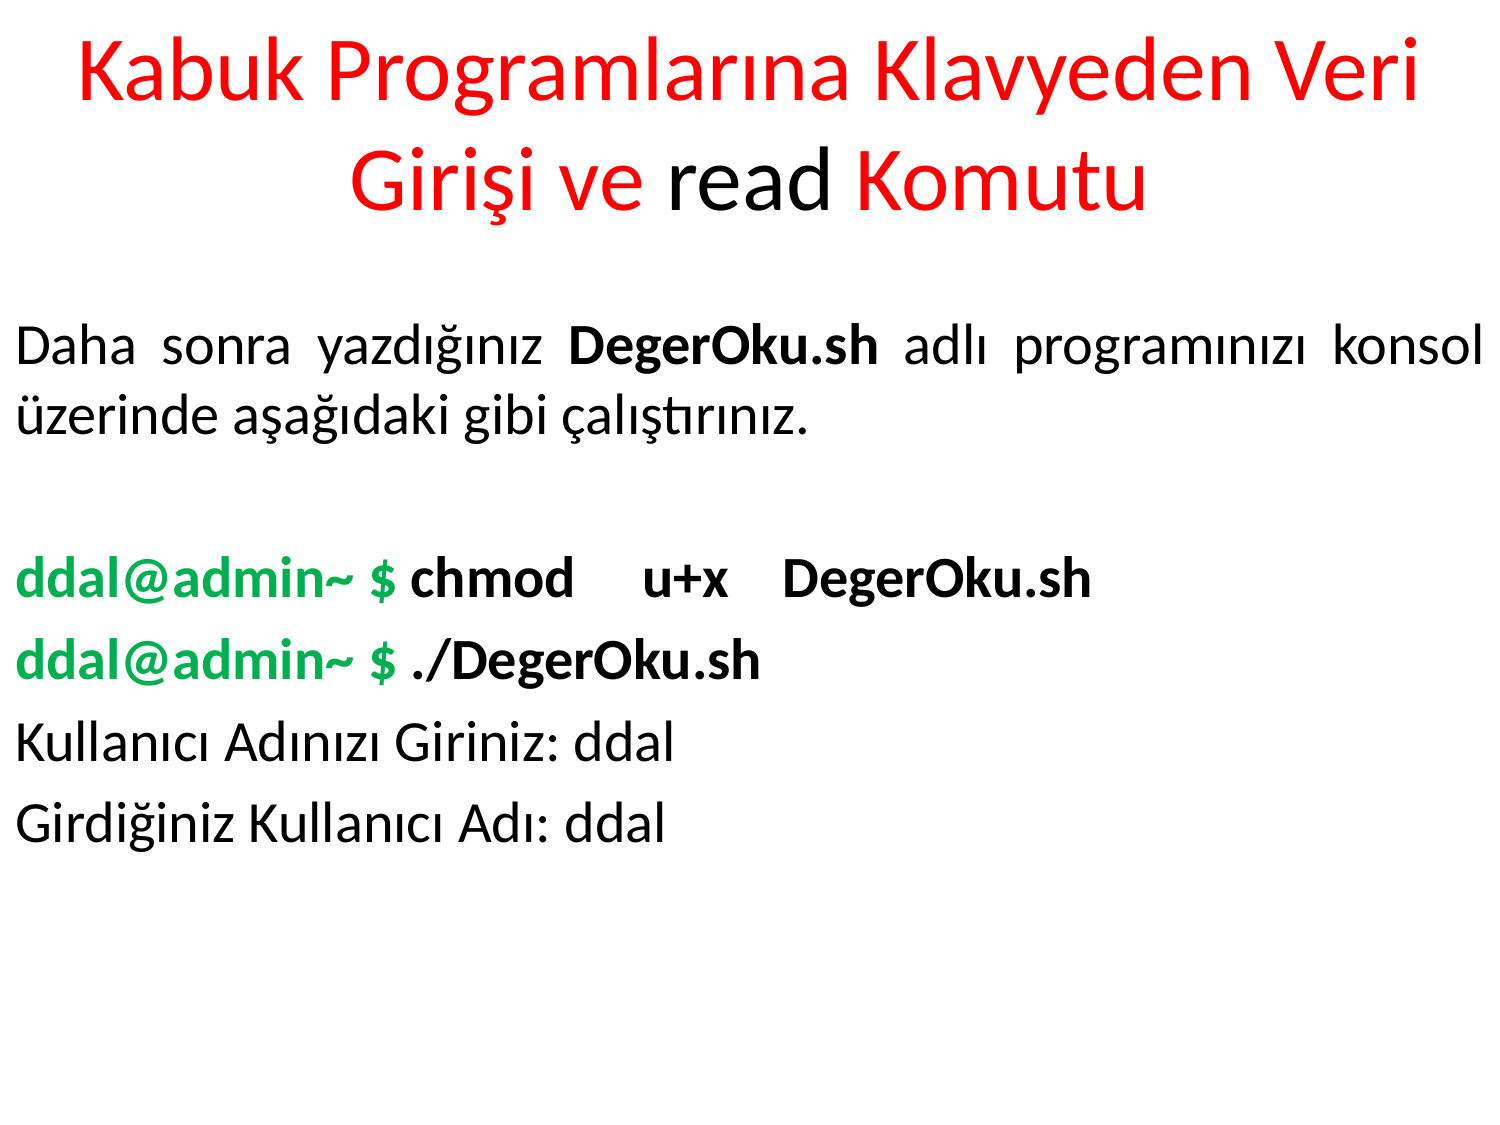

# Kabuk Programlarına Klavyeden Veri Girişi ve read Komutu
Daha sonra yazdığınız DegerOku.sh adlı programınızı konsol üzerinde aşağıdaki gibi çalıştırınız.
ddal@admin~ $ chmod u+x DegerOku.sh
ddal@admin~ $ ./DegerOku.sh
Kullanıcı Adınızı Giriniz: ddal
Girdiğiniz Kullanıcı Adı: ddal